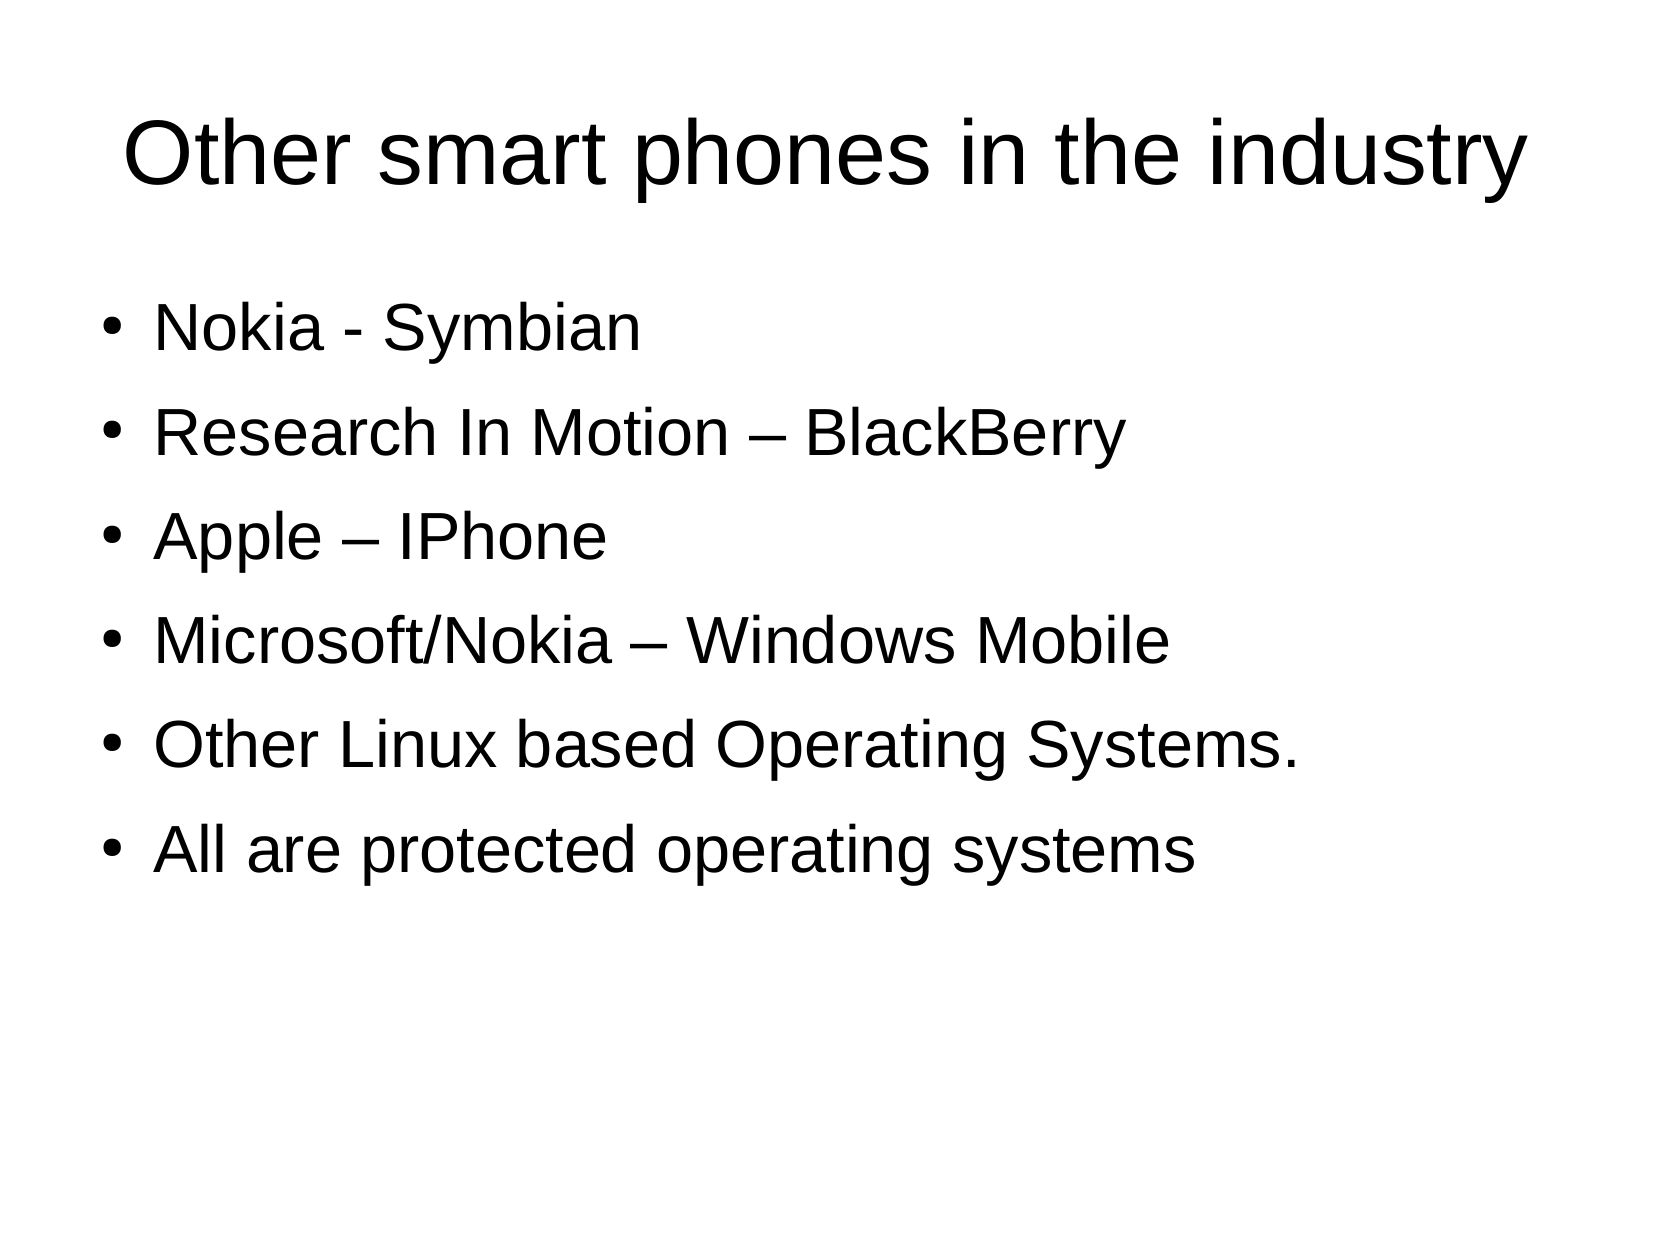

# Other smart phones in the industry
Nokia - Symbian
Research In Motion – BlackBerry
Apple – IPhone
Microsoft/Nokia – Windows Mobile
Other Linux based Operating Systems.
All are protected operating systems